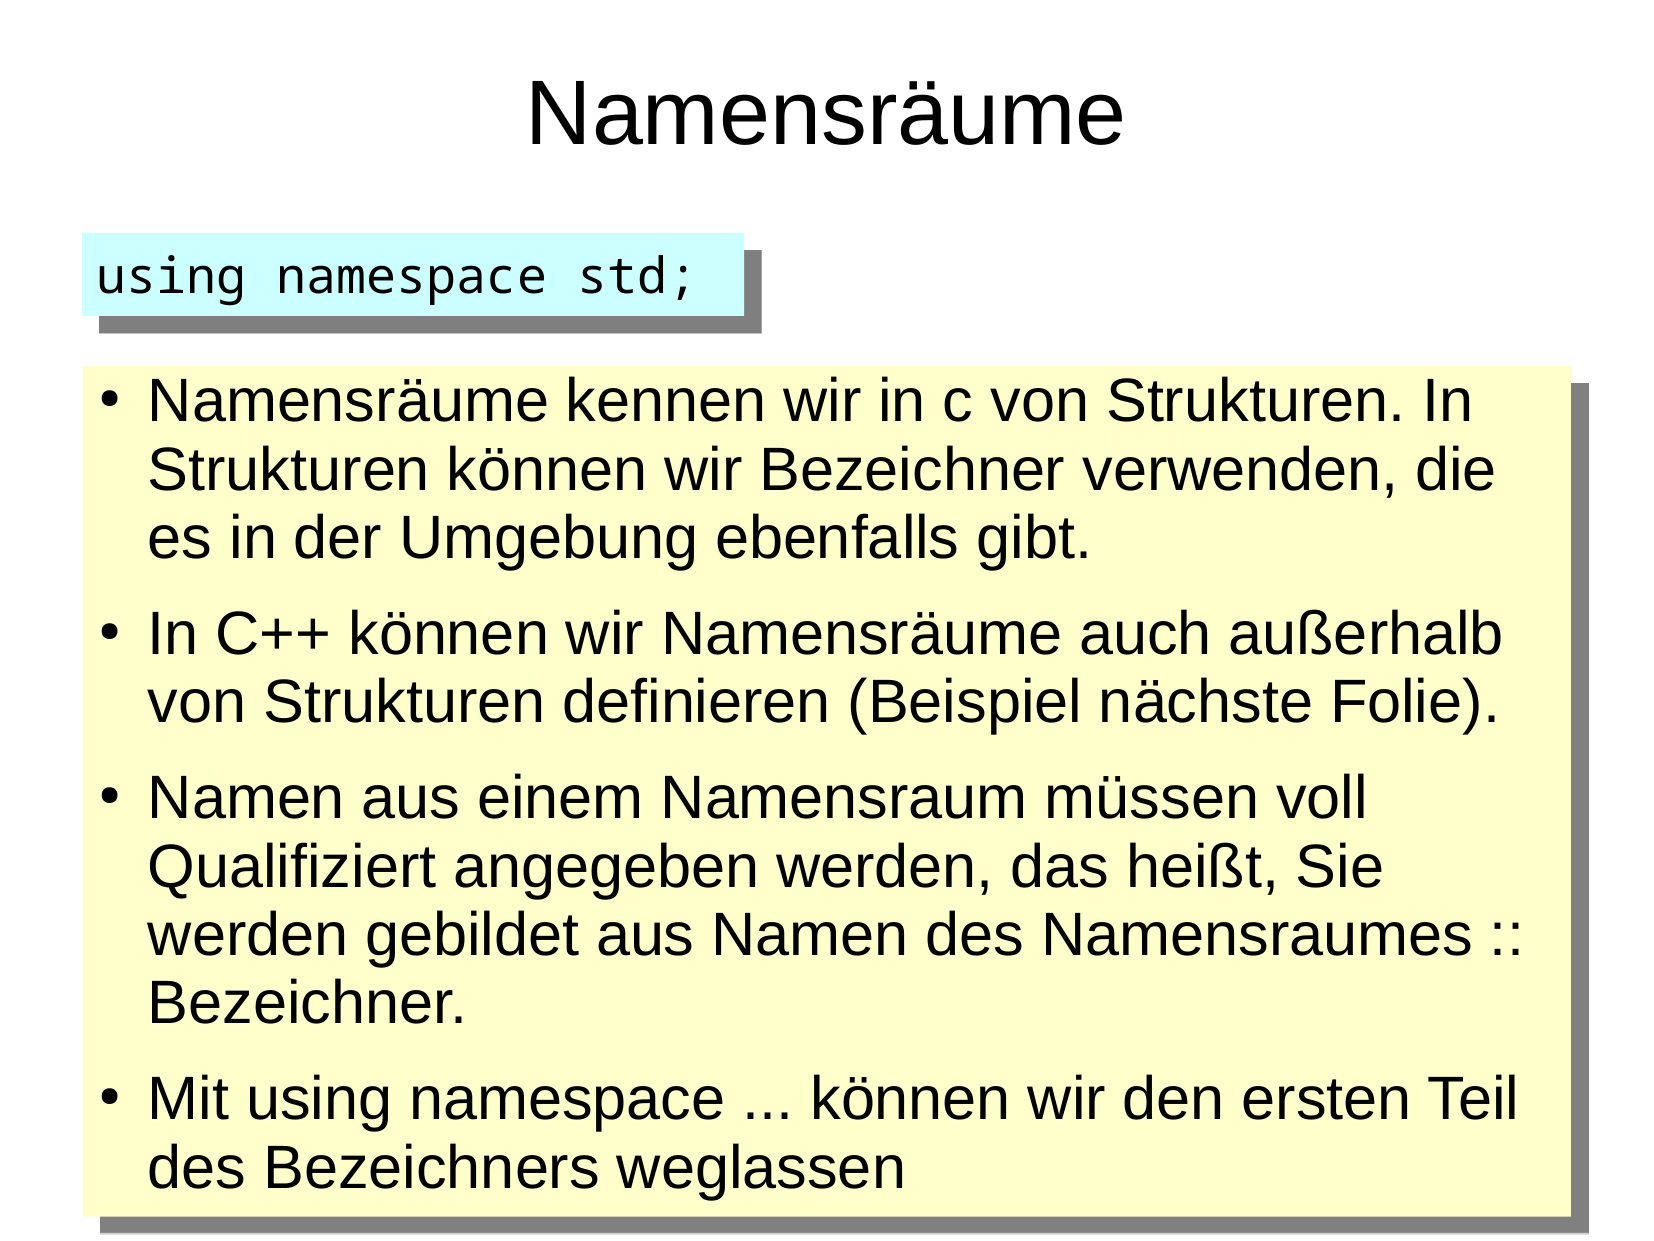

# Namensräume
using namespace std;
Namensräume kennen wir in c von Strukturen. In Strukturen können wir Bezeichner verwenden, die es in der Umgebung ebenfalls gibt.
In C++ können wir Namensräume auch außerhalb von Strukturen definieren (Beispiel nächste Folie).
Namen aus einem Namensraum müssen voll Qualifiziert angegeben werden, das heißt, Sie werden gebildet aus Namen des Namensraumes :: Bezeichner.
Mit using namespace ... können wir den ersten Teil des Bezeichners weglassen
5